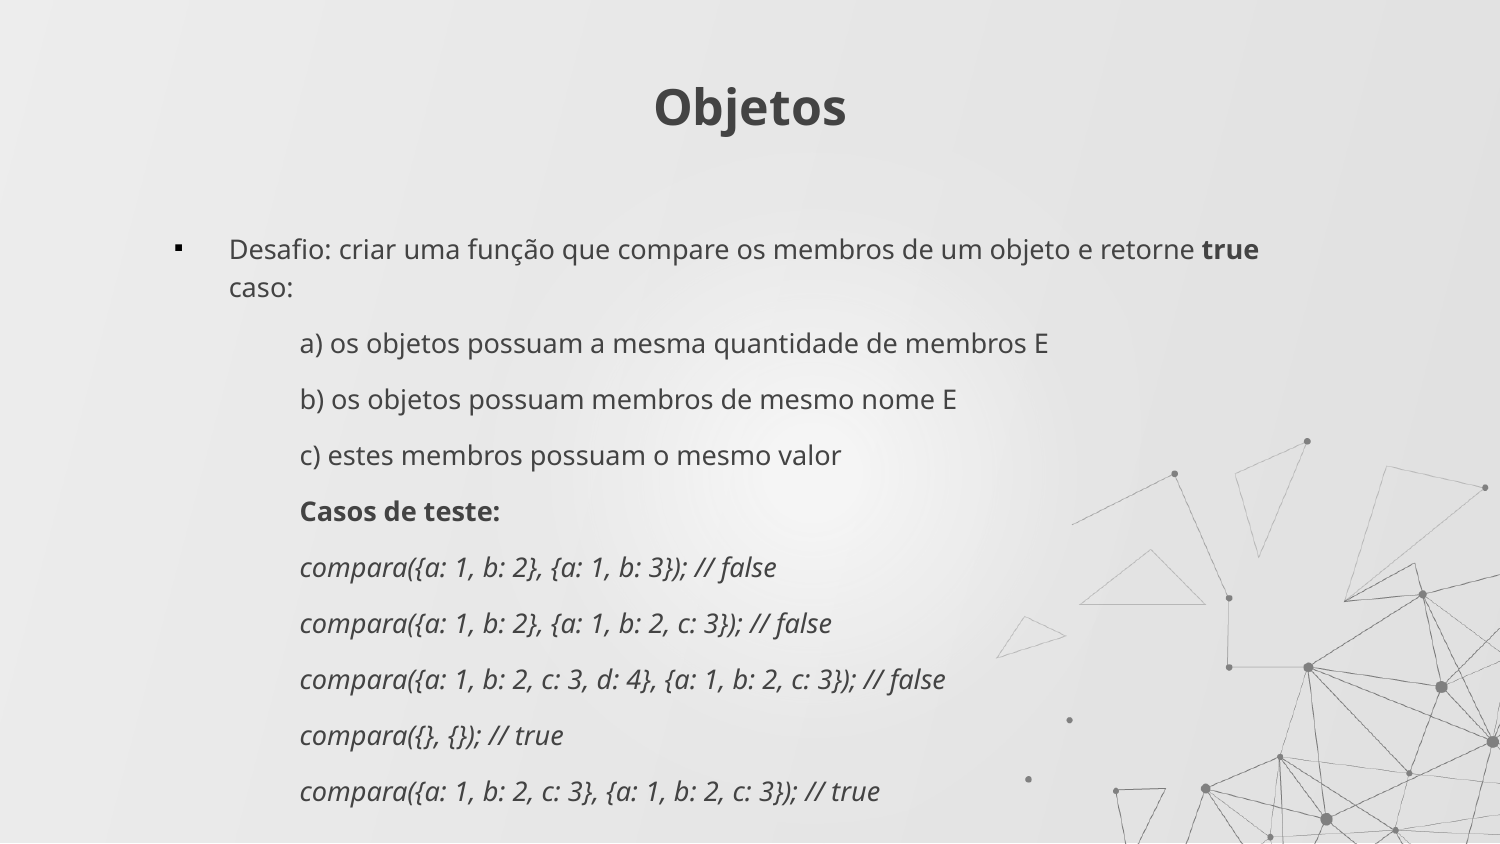

Objetos
# Desafio: criar uma função que compare os membros de um objeto e retorne true caso:
a) os objetos possuam a mesma quantidade de membros E
b) os objetos possuam membros de mesmo nome E
c) estes membros possuam o mesmo valor
Casos de teste:
compara({a: 1, b: 2}, {a: 1, b: 3}); // false
compara({a: 1, b: 2}, {a: 1, b: 2, c: 3}); // false
compara({a: 1, b: 2, c: 3, d: 4}, {a: 1, b: 2, c: 3}); // false
compara({}, {}); // true
compara({a: 1, b: 2, c: 3}, {a: 1, b: 2, c: 3}); // true